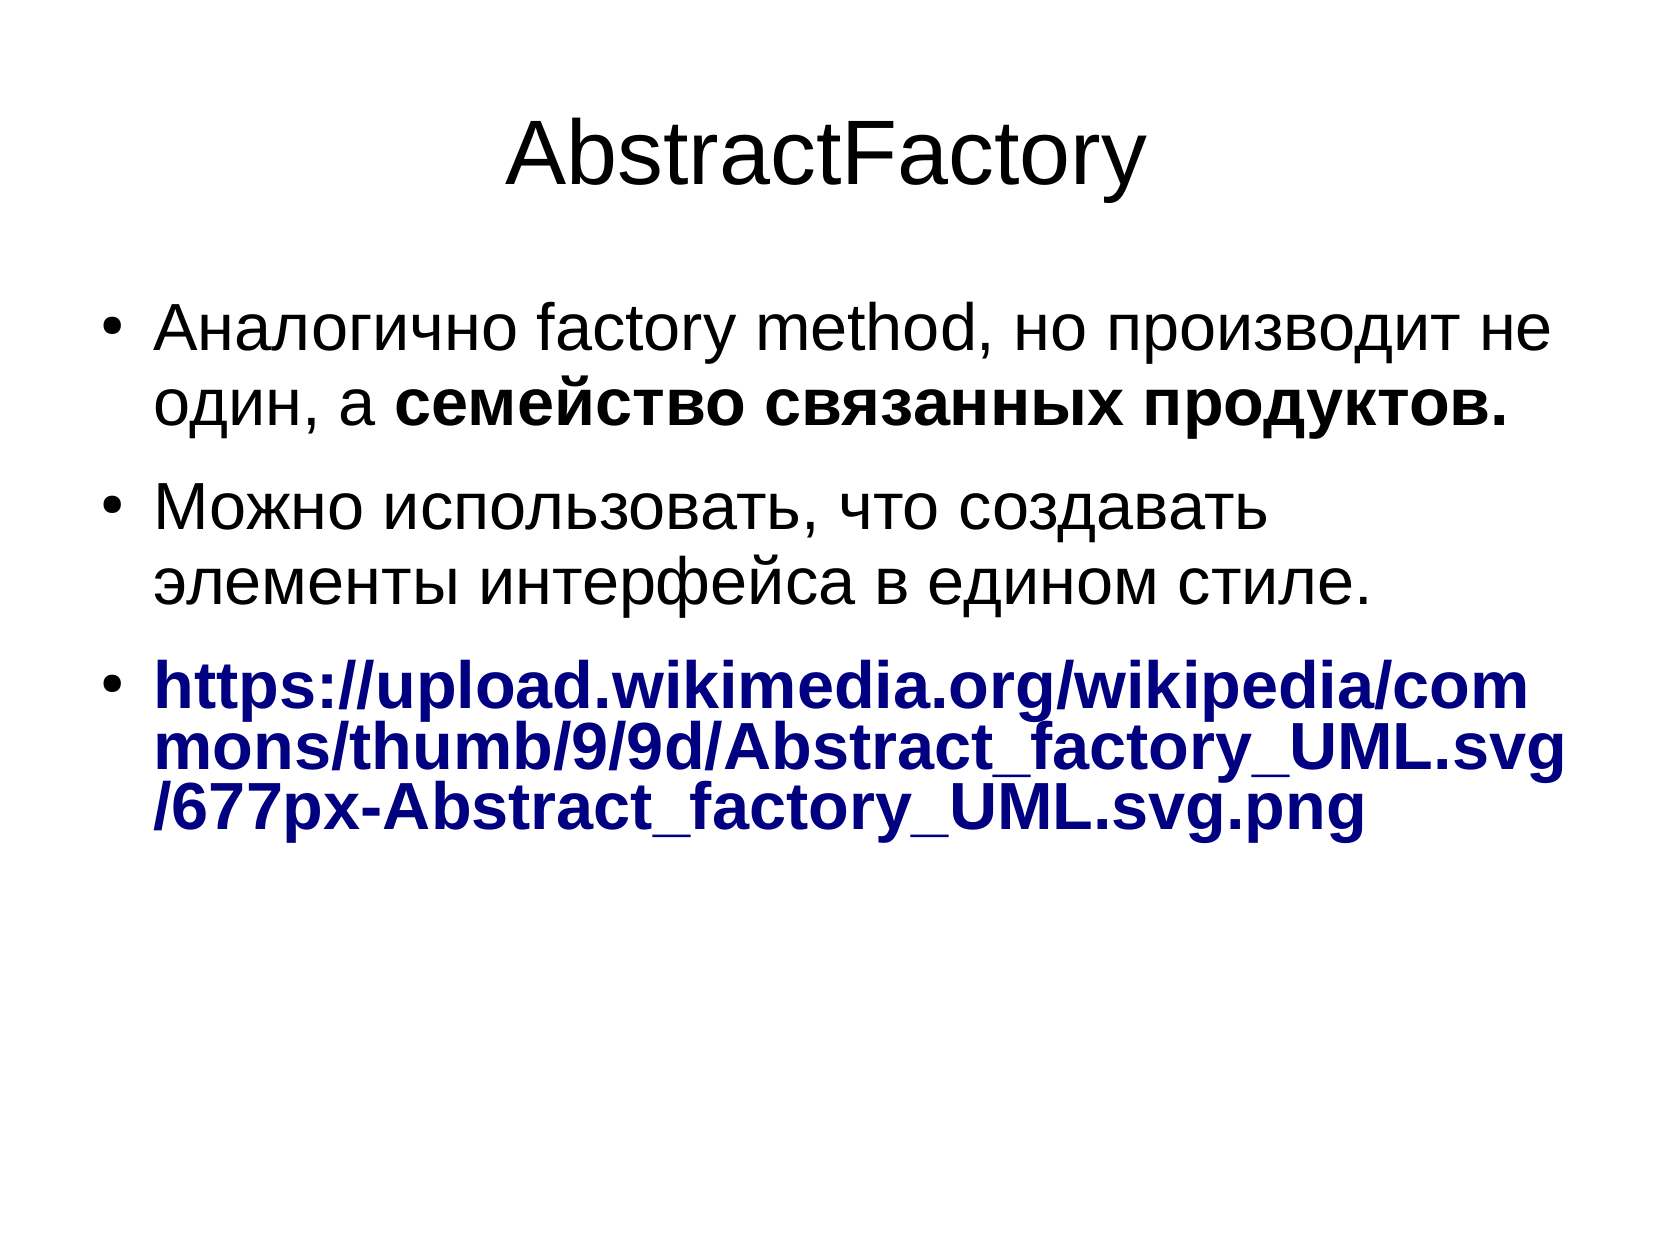

# AbstractFactory
Аналогично factory method, но производит не один, а семейство связанных продуктов.
Можно использовать, что создавать элементы интерфейса в едином стиле.
https://upload.wikimedia.org/wikipedia/commons/thumb/9/9d/Abstract_factory_UML.svg/677px-Abstract_factory_UML.svg.png